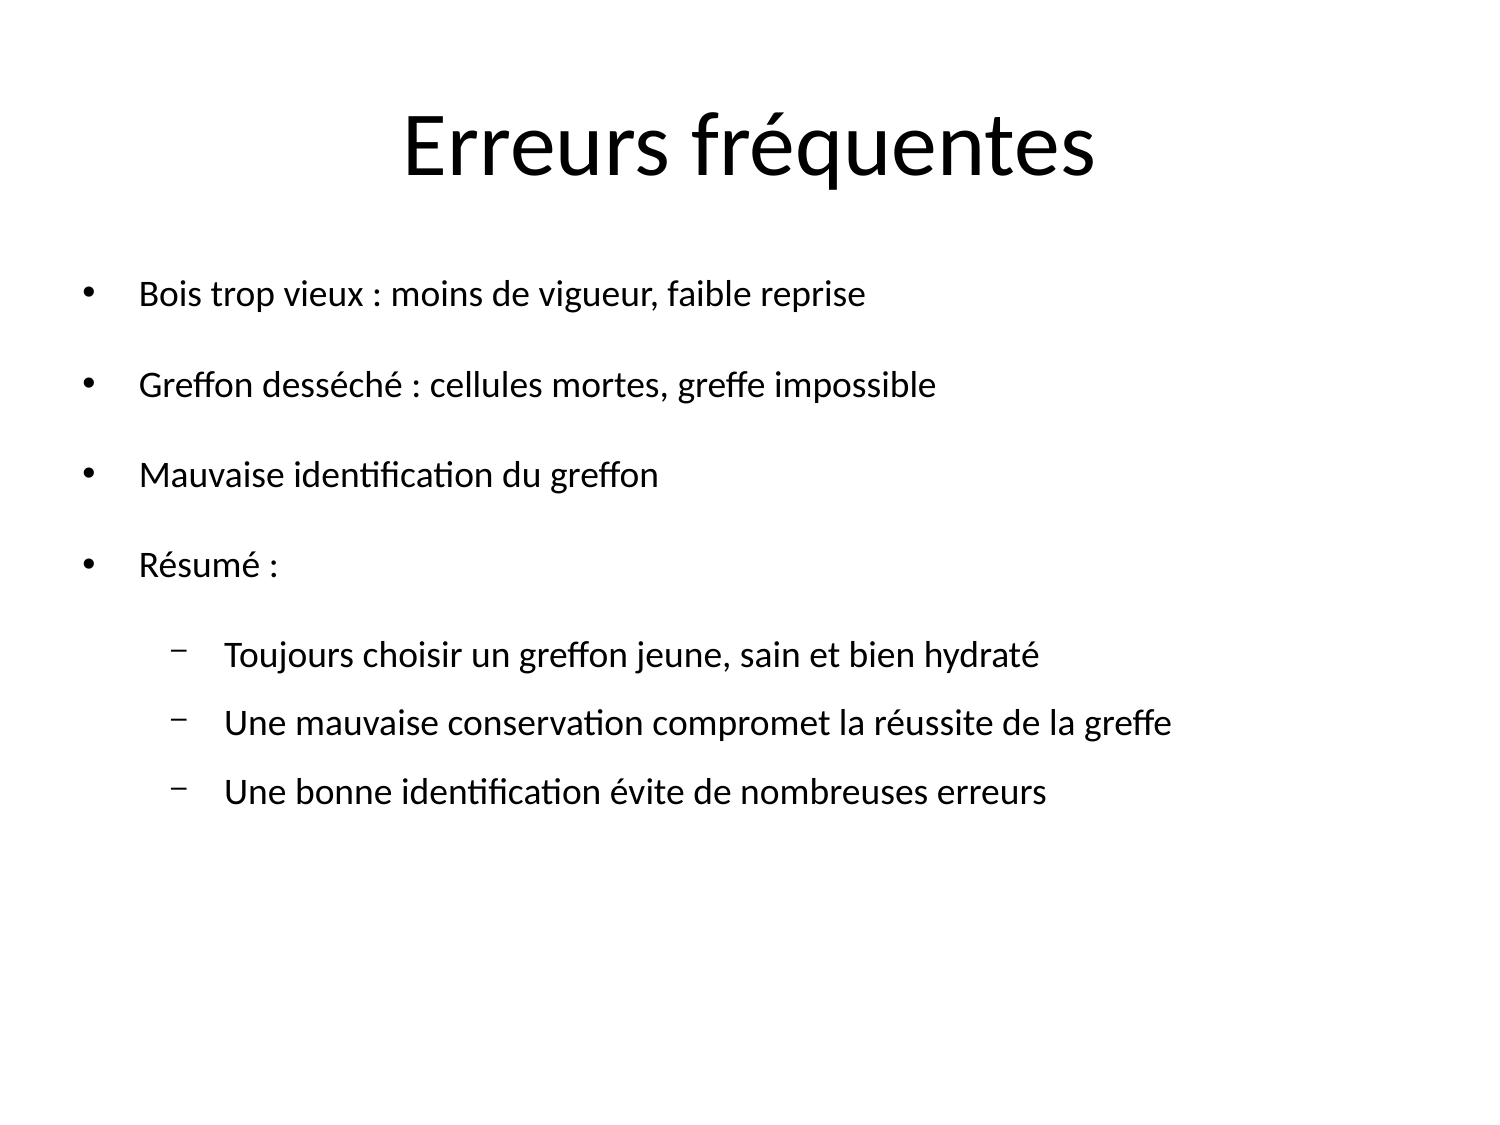

# Erreurs fréquentes
Bois trop vieux : moins de vigueur, faible reprise
Greffon desséché : cellules mortes, greffe impossible
Mauvaise identification du greffon
Résumé :
Toujours choisir un greffon jeune, sain et bien hydraté
Une mauvaise conservation compromet la réussite de la greffe
Une bonne identification évite de nombreuses erreurs